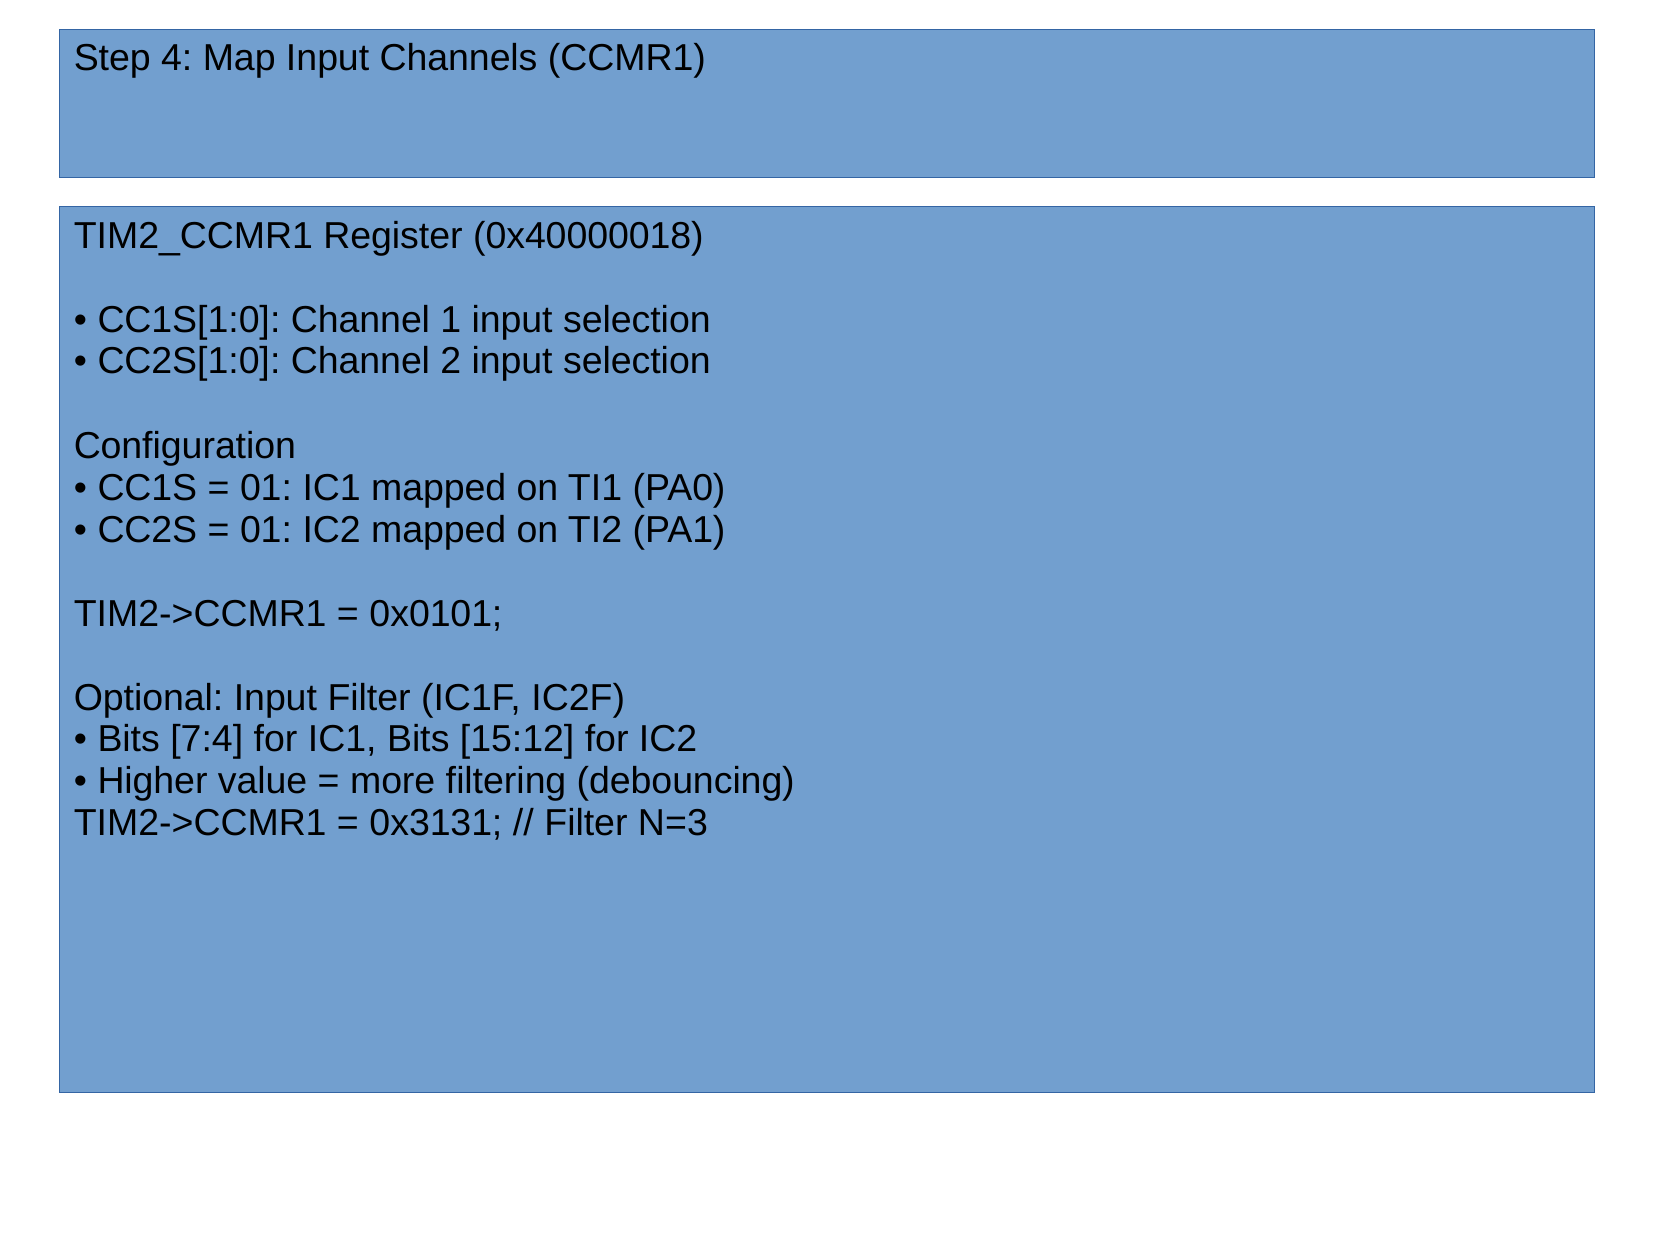

Step 4: Map Input Channels (CCMR1)
TIM2_CCMR1 Register (0x40000018)
• CC1S[1:0]: Channel 1 input selection
• CC2S[1:0]: Channel 2 input selection
Configuration
• CC1S = 01: IC1 mapped on TI1 (PA0)
• CC2S = 01: IC2 mapped on TI2 (PA1)
TIM2->CCMR1 = 0x0101;
Optional: Input Filter (IC1F, IC2F)
• Bits [7:4] for IC1, Bits [15:12] for IC2
• Higher value = more filtering (debouncing)
TIM2->CCMR1 = 0x3131; // Filter N=3